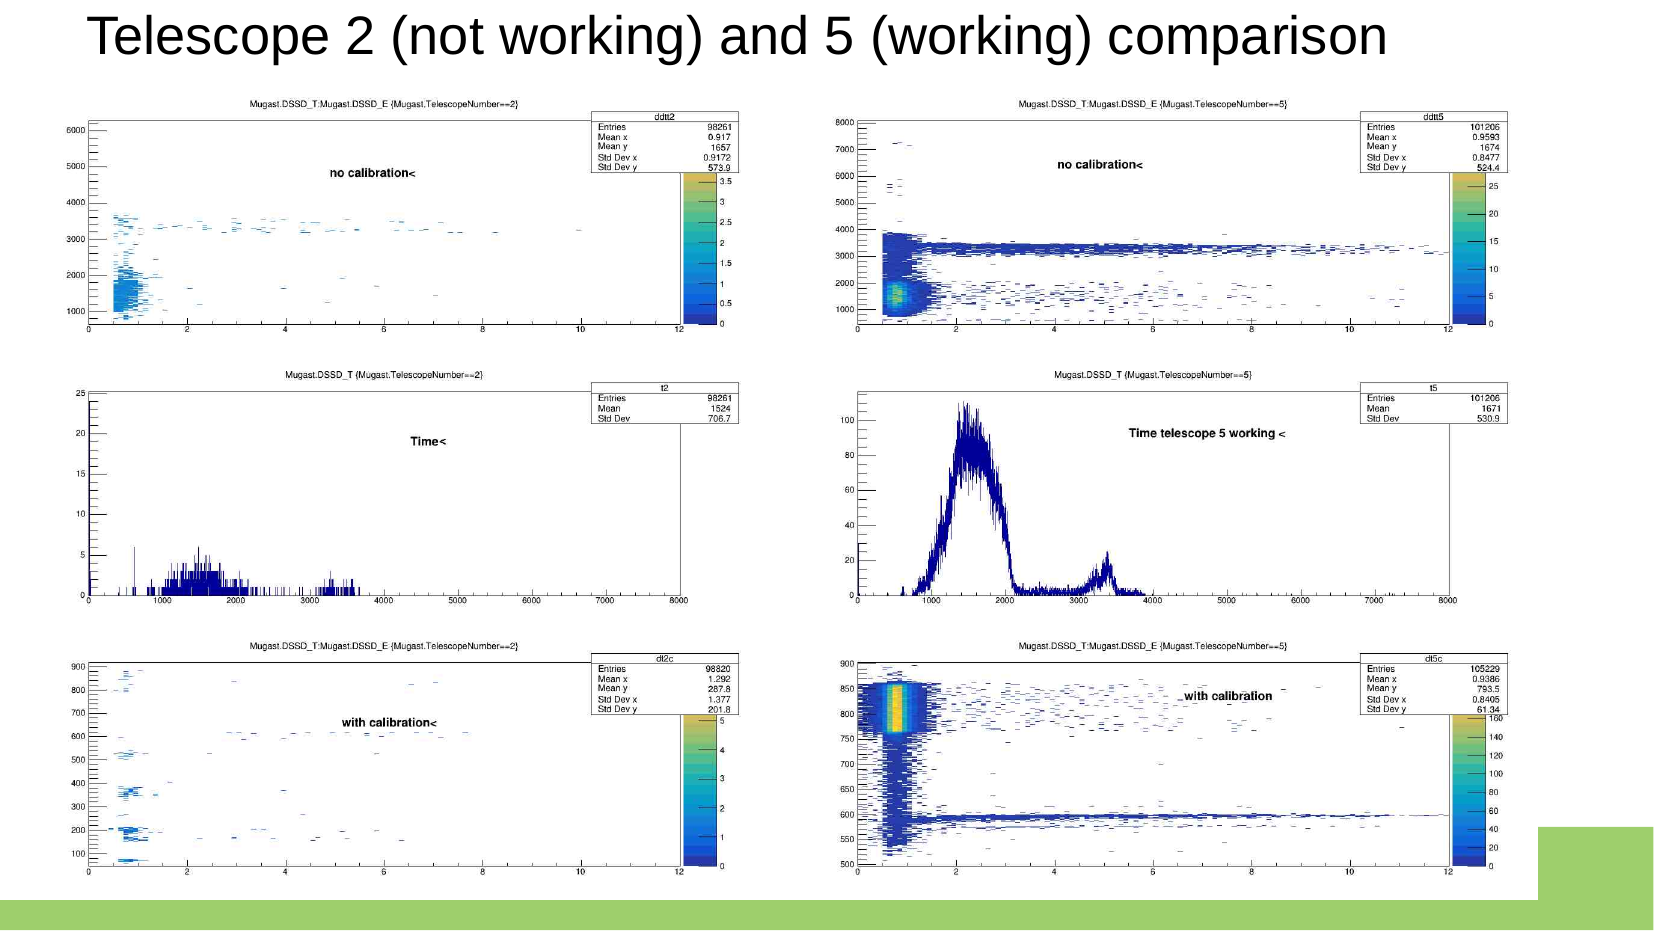

# Telescope 2 (not working) and 5 (working) comparison